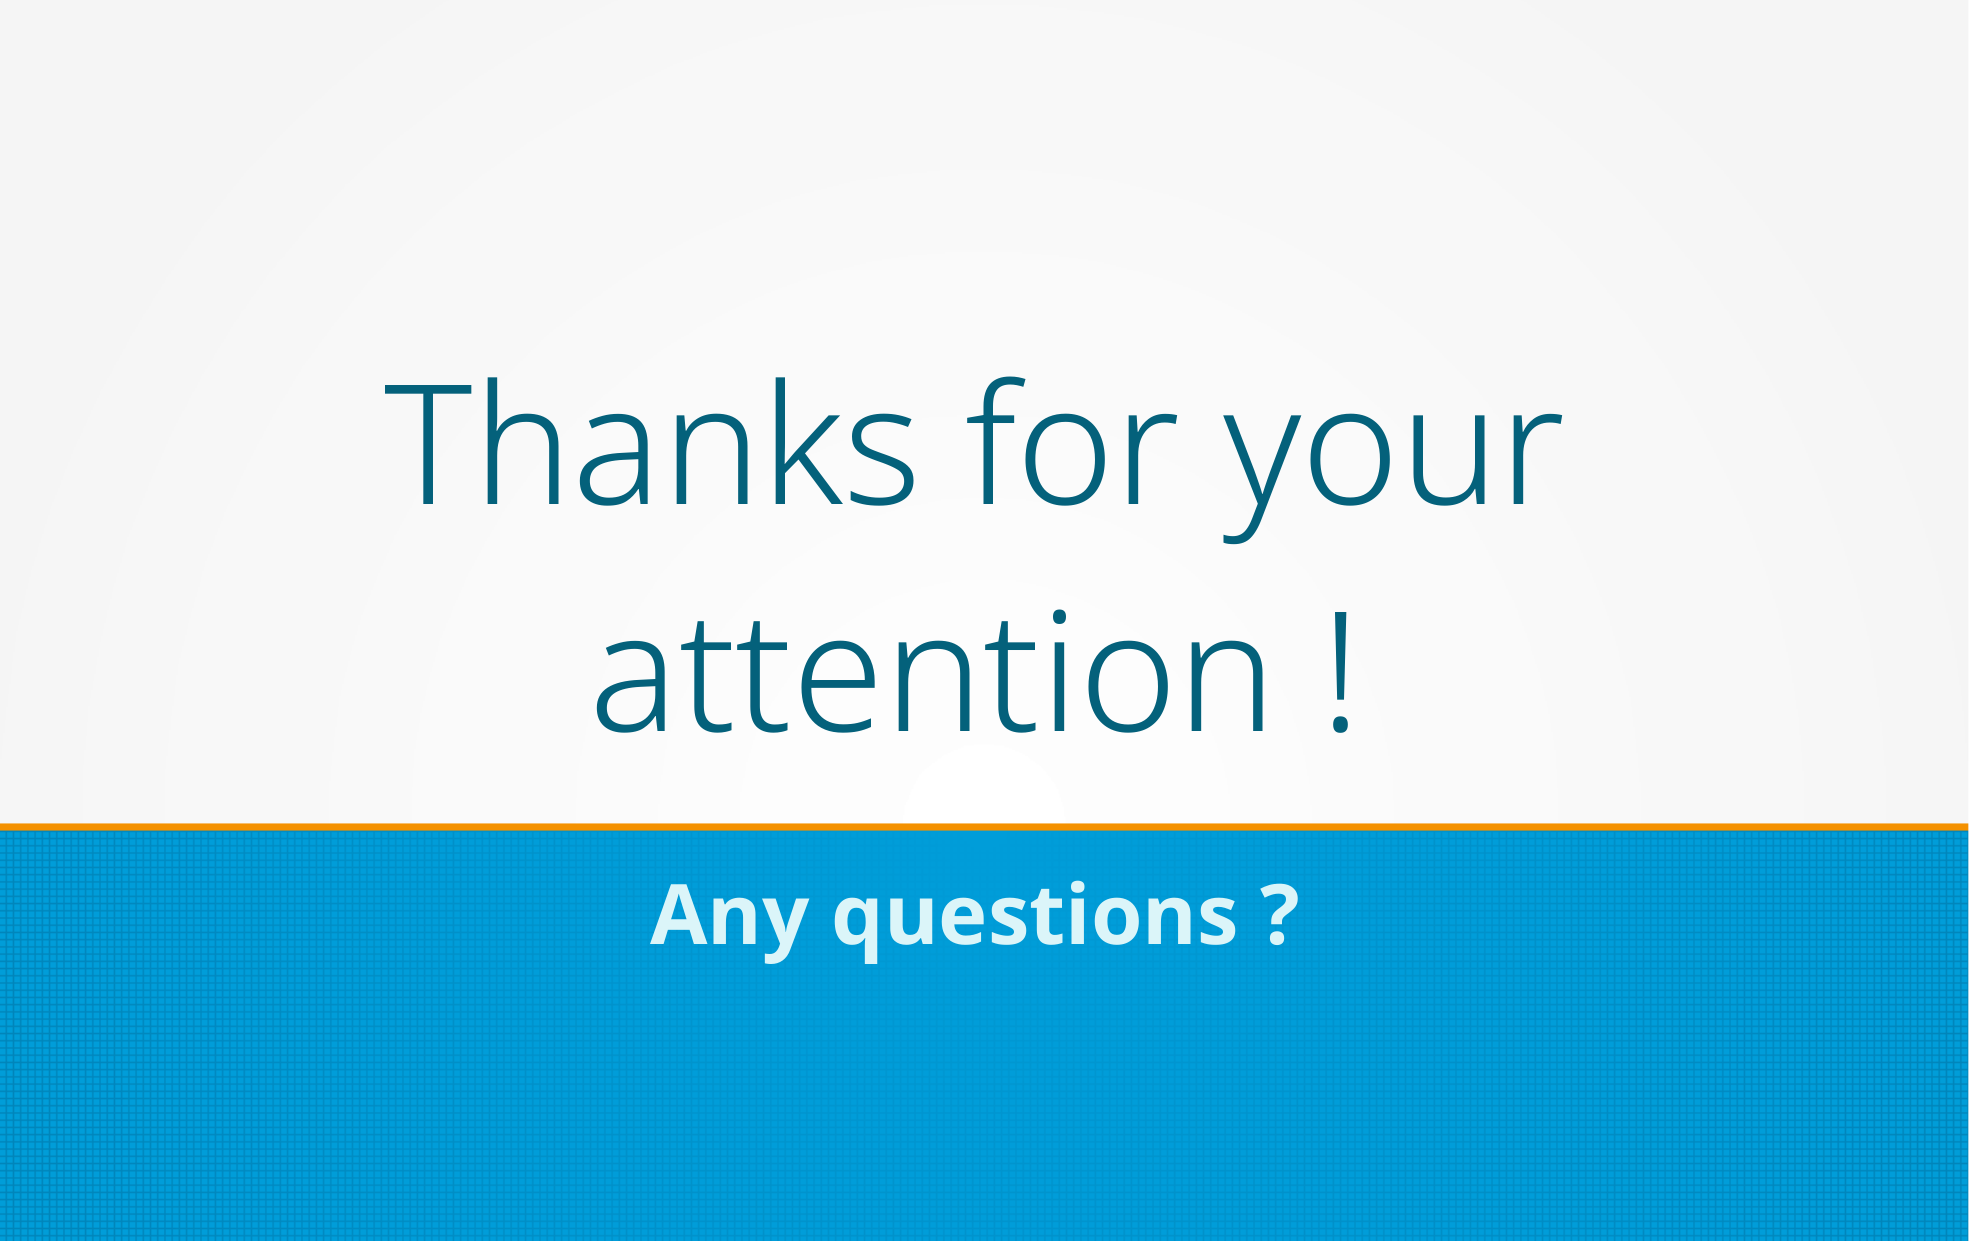

# Thanks for your attention !
Any questions ?